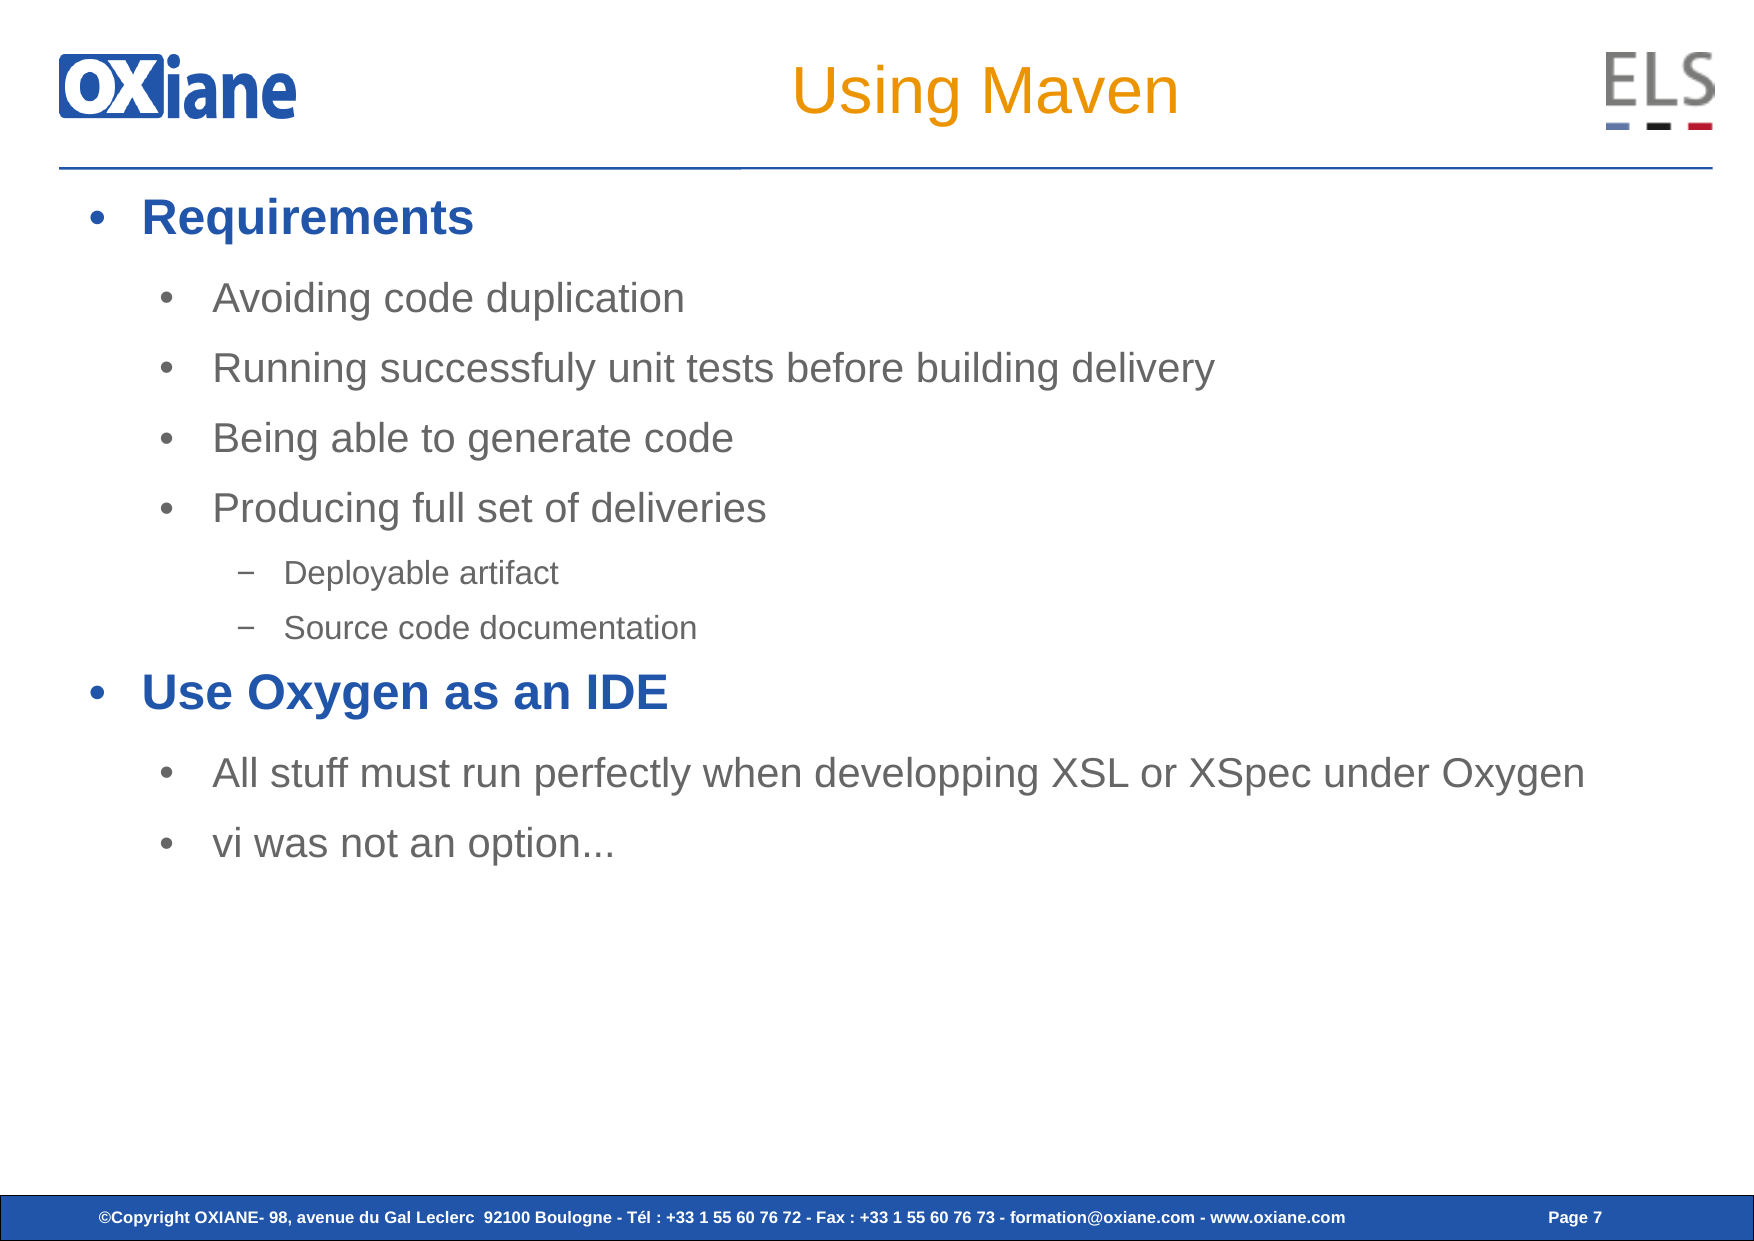

# Using Maven
Requirements
Avoiding code duplication
Running successfuly unit tests before building delivery
Being able to generate code
Producing full set of deliveries
Deployable artifact
Source code documentation
Use Oxygen as an IDE
All stuff must run perfectly when developping XSL or XSpec under Oxygen
vi was not an option...